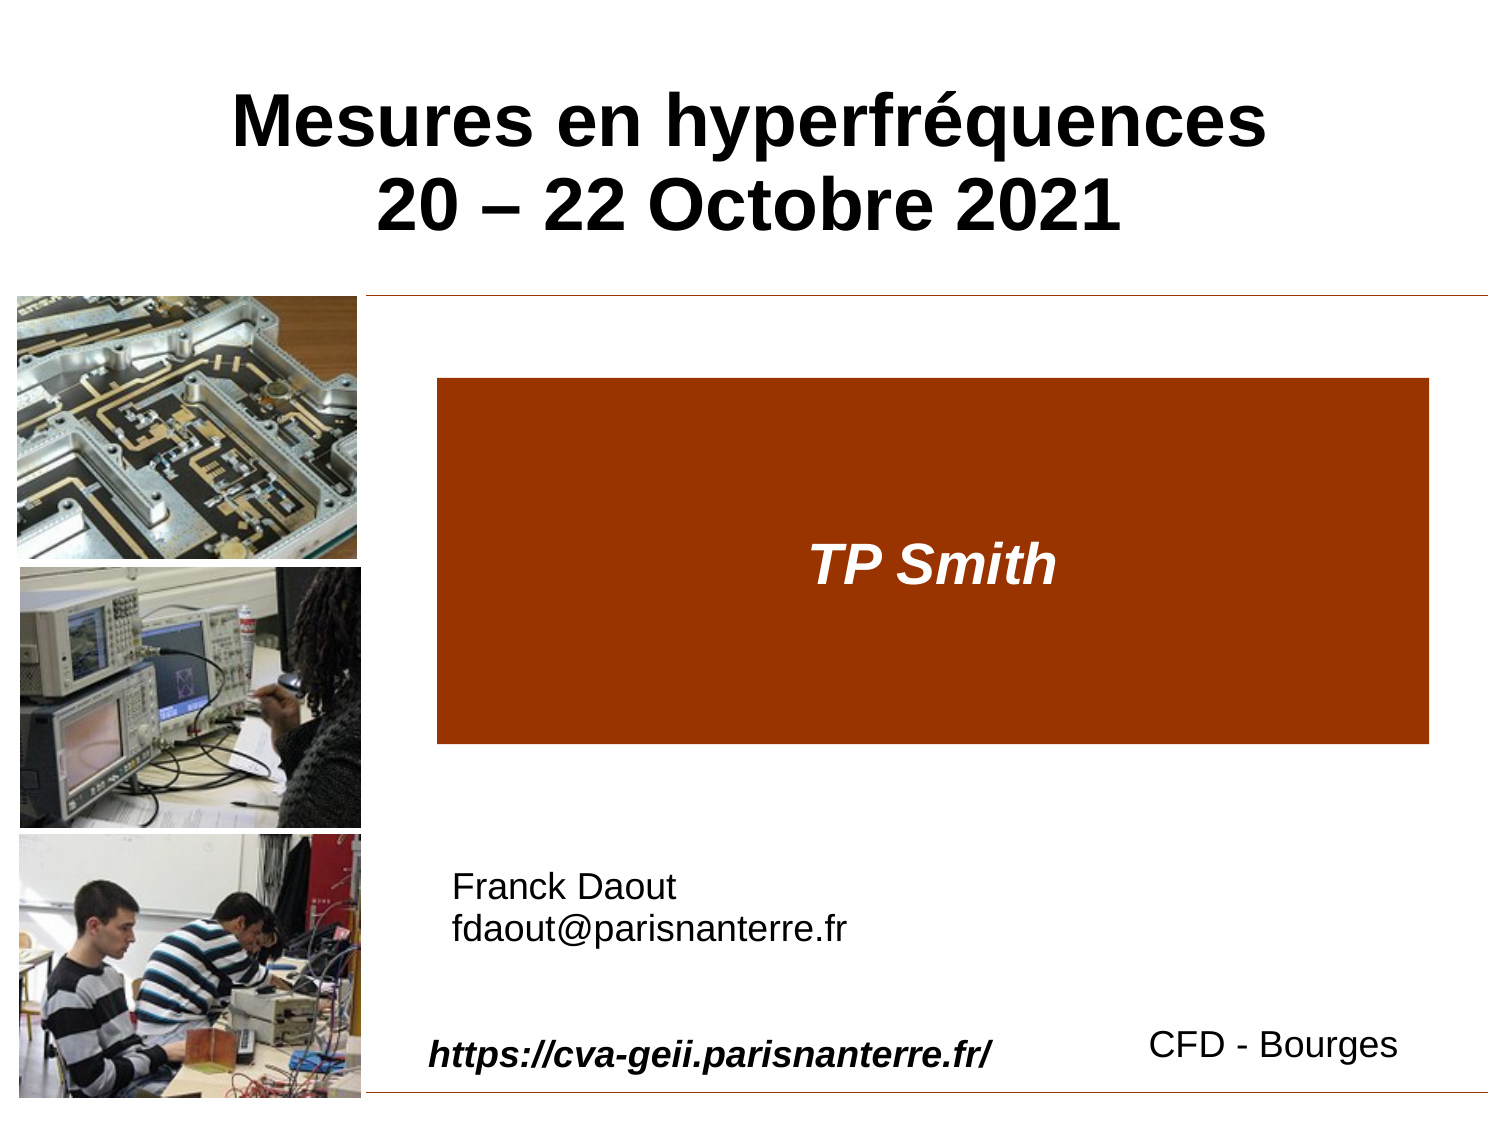

Mesures en hyperfréquences
20 – 22 Octobre 2021
TP Smith
Franck Daout
fdaout@parisnanterre.fr
CFD - Bourges
https://cva-geii.parisnanterre.fr/